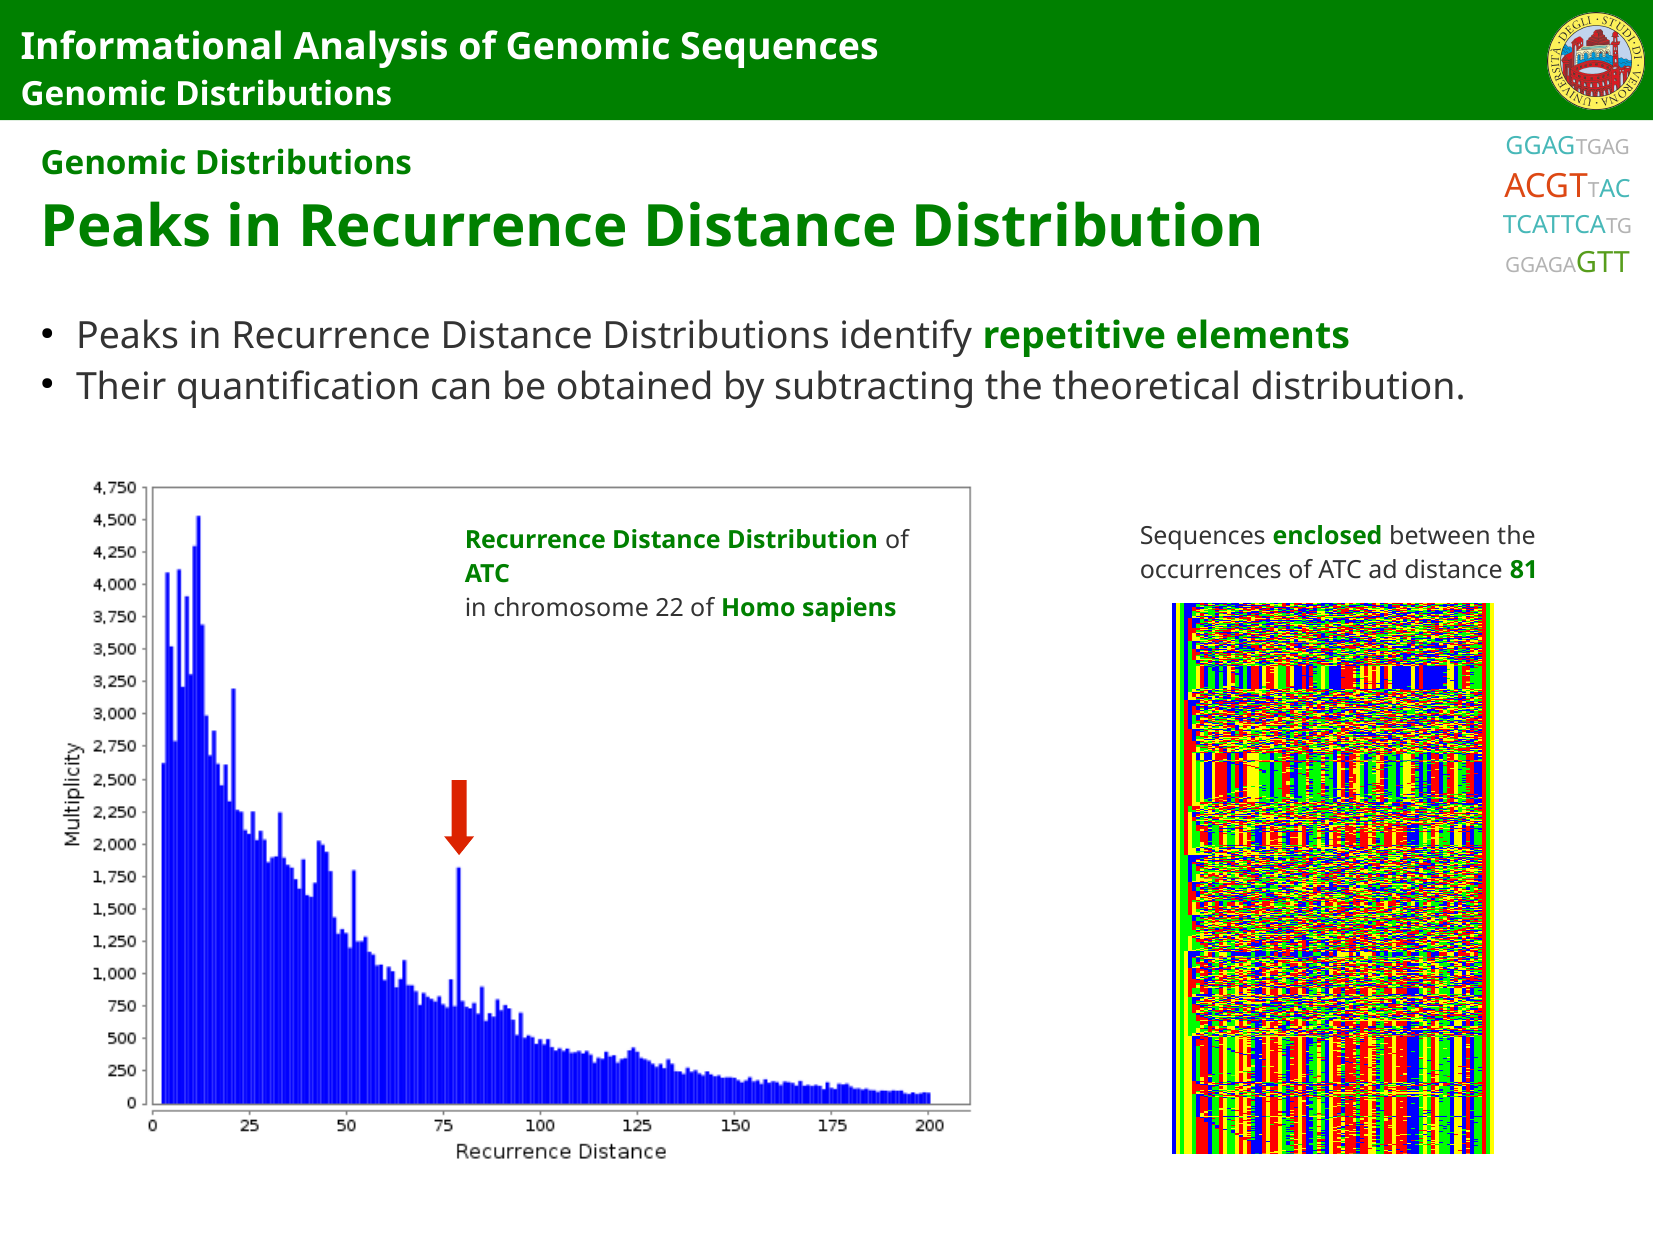

Informational Analysis of Genomic Sequences
Genomic Distributions
GGAGTGAGACGTTACTCATTCATGGGAGAGTT
Genomic Distributions
Peaks in Recurrence Distance Distribution
Peaks in Recurrence Distance Distributions identify repetitive elements
Their quantification can be obtained by subtracting the theoretical distribution.
Sequences enclosed between the occurrences of ATC ad distance 81
Recurrence Distance Distribution of ATC
in chromosome 22 of Homo sapiens